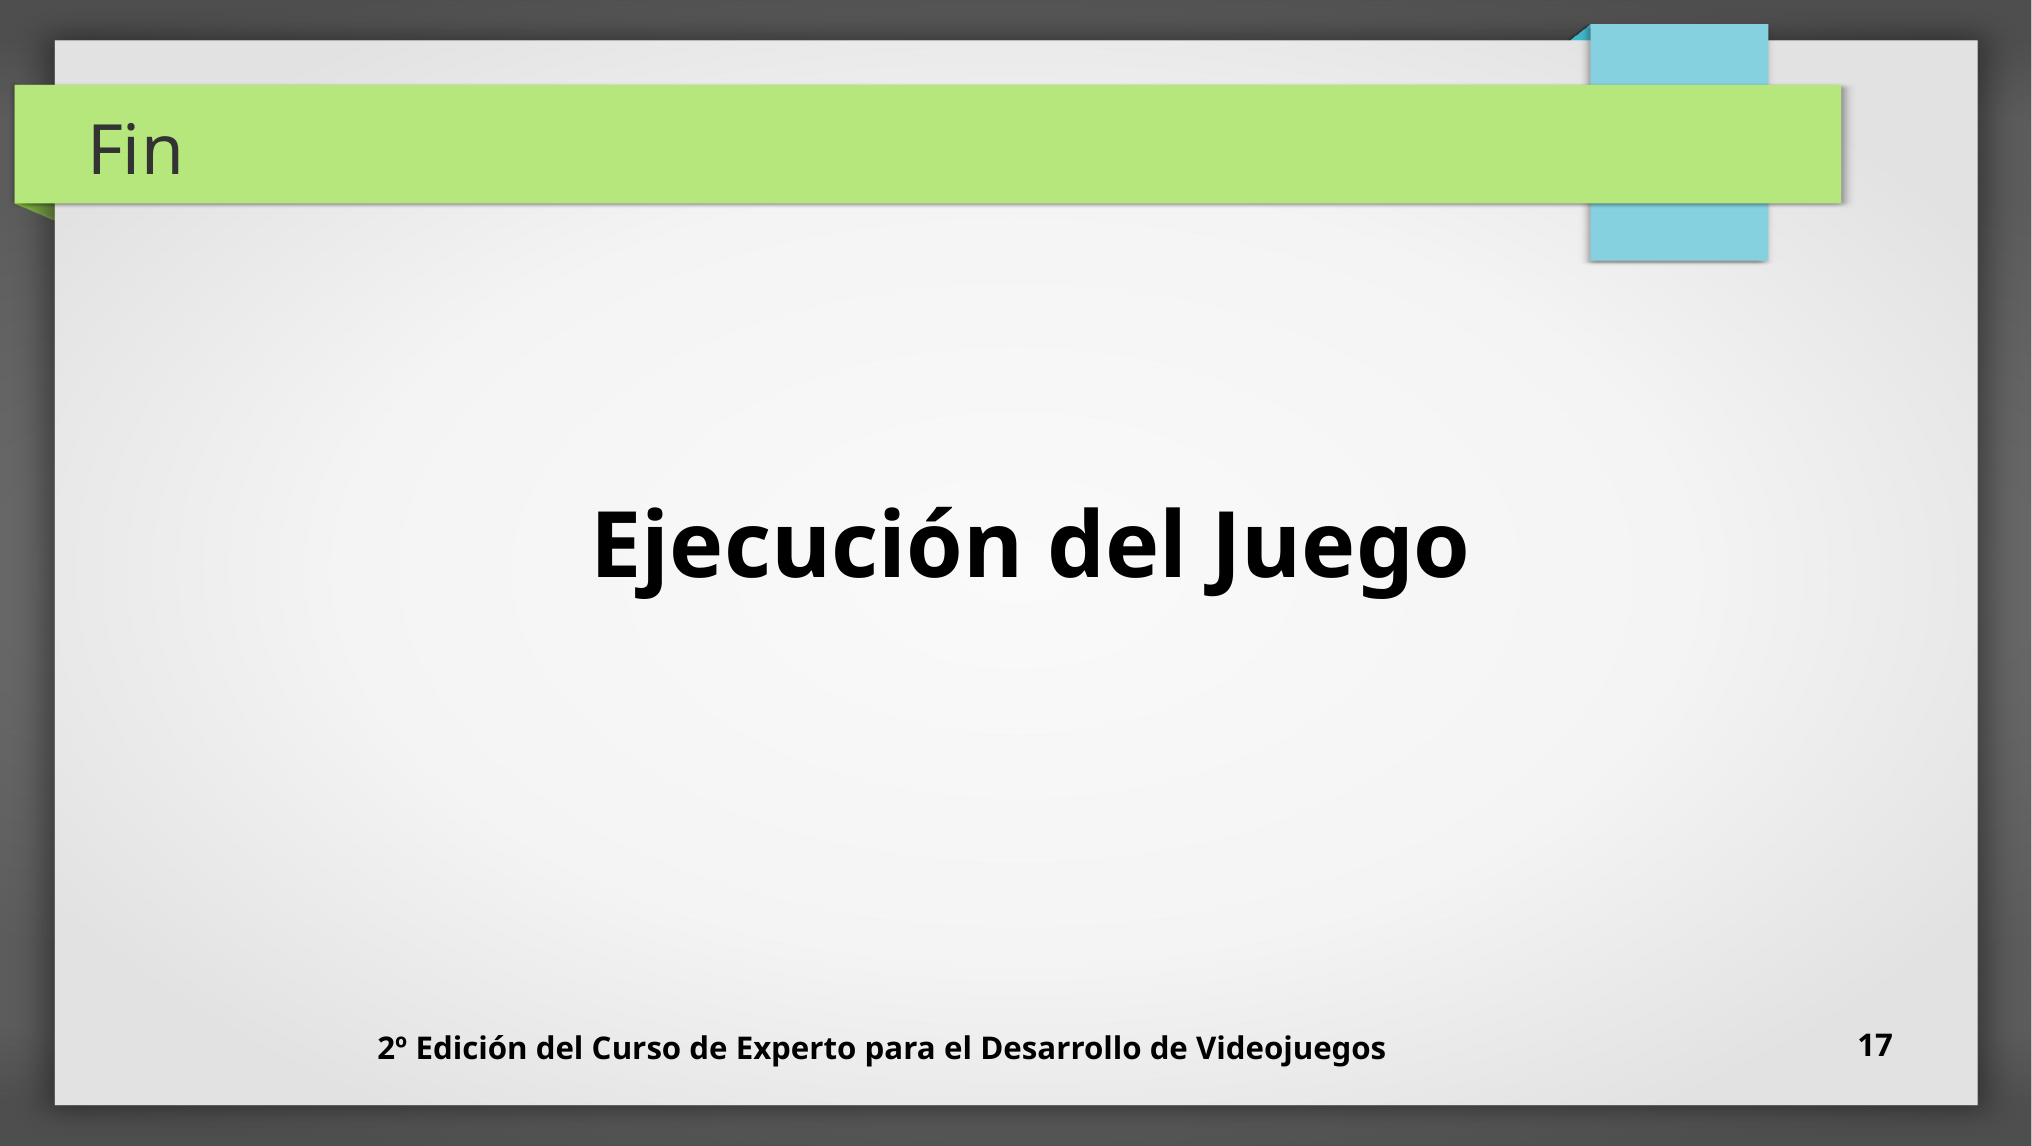

# Fin
Ejecución del Juego
2º Edición del Curso de Experto para el Desarrollo de Videojuegos